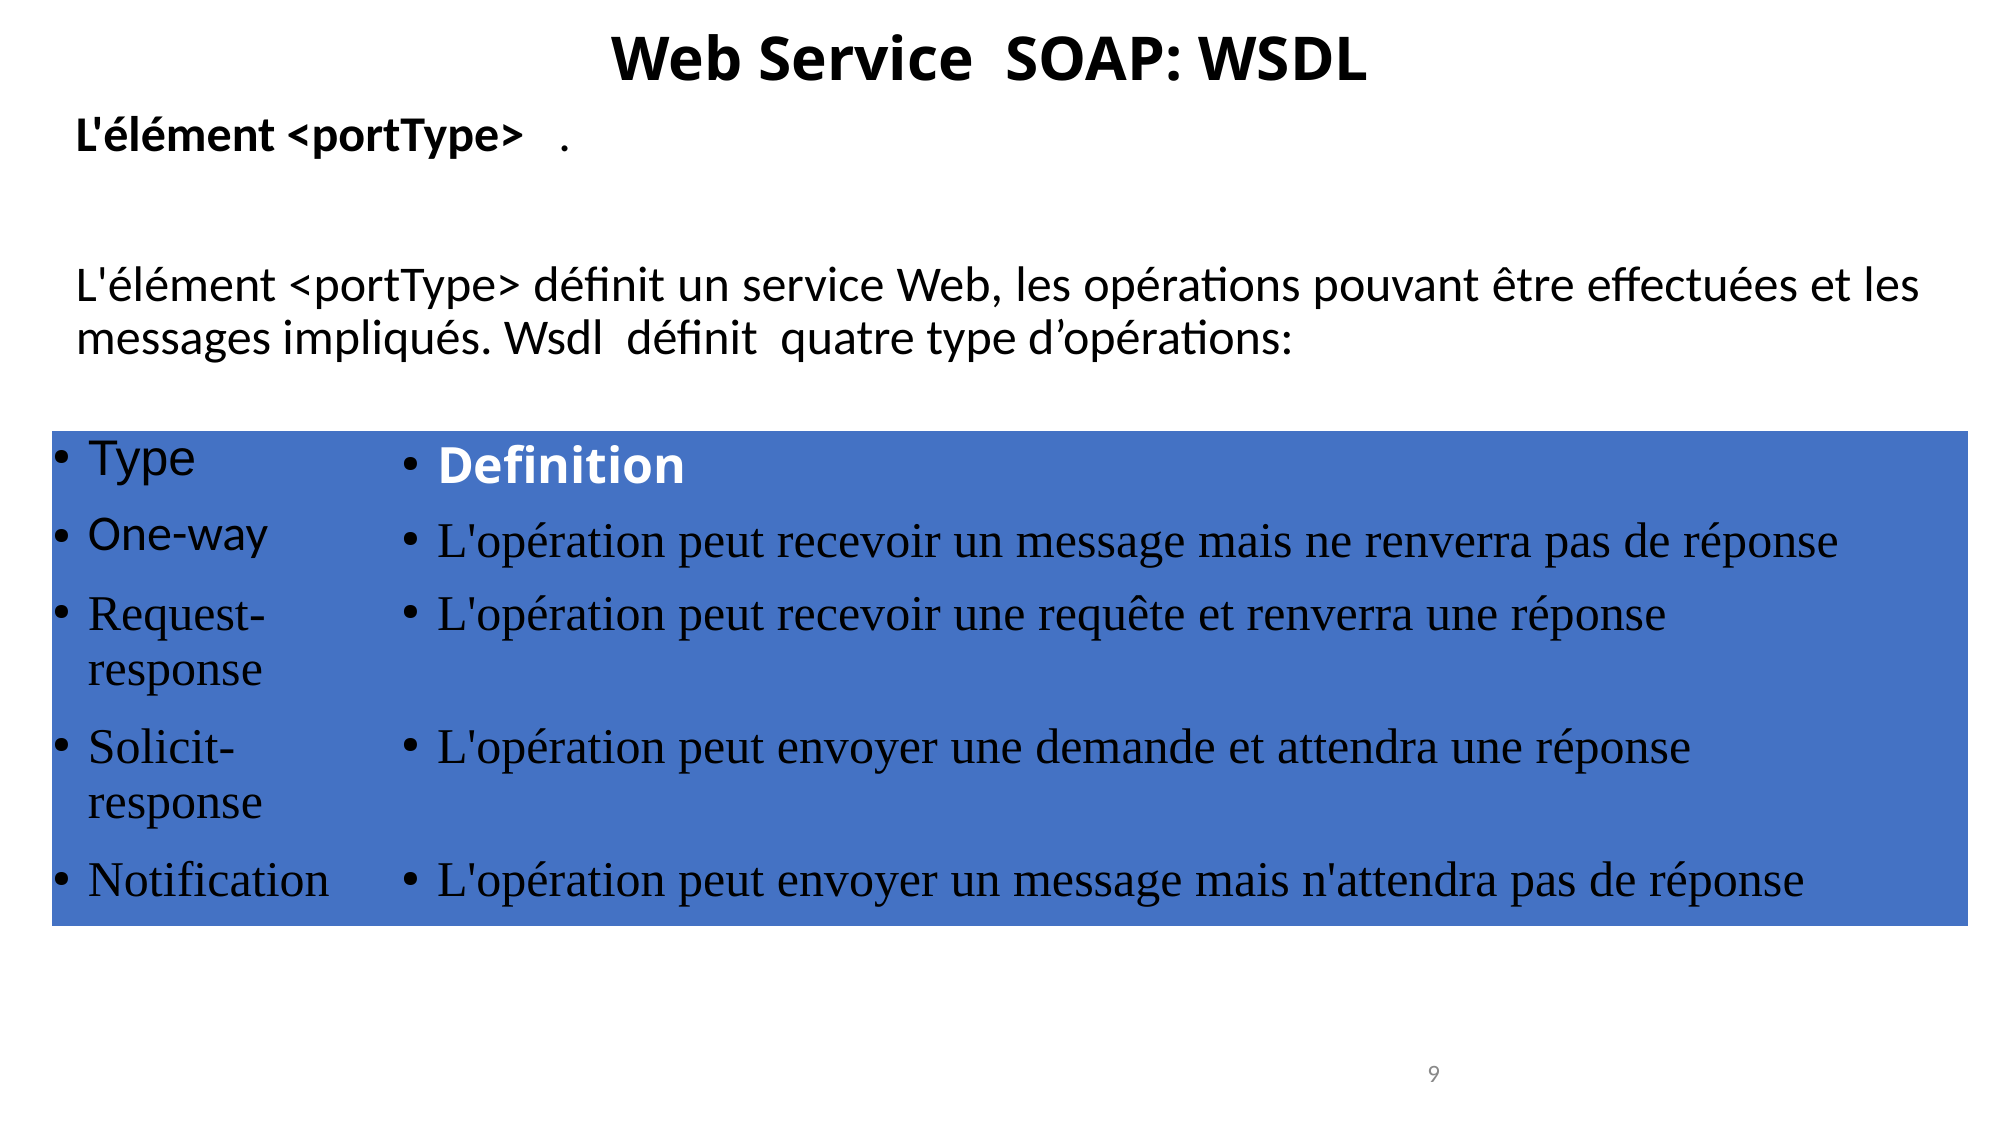

# Web Service SOAP: WSDL
L'élément <portType> .
L'élément <portType> définit un service Web, les opérations pouvant être effectuées et les messages impliqués. Wsdl définit quatre type d’opérations:
| Type | Definition |
| --- | --- |
| One-way | L'opération peut recevoir un message mais ne renverra pas de réponse |
| Request-response | L'opération peut recevoir une requête et renverra une réponse |
| Solicit-response | L'opération peut envoyer une demande et attendra une réponse |
| Notification | L'opération peut envoyer un message mais n'attendra pas de réponse |